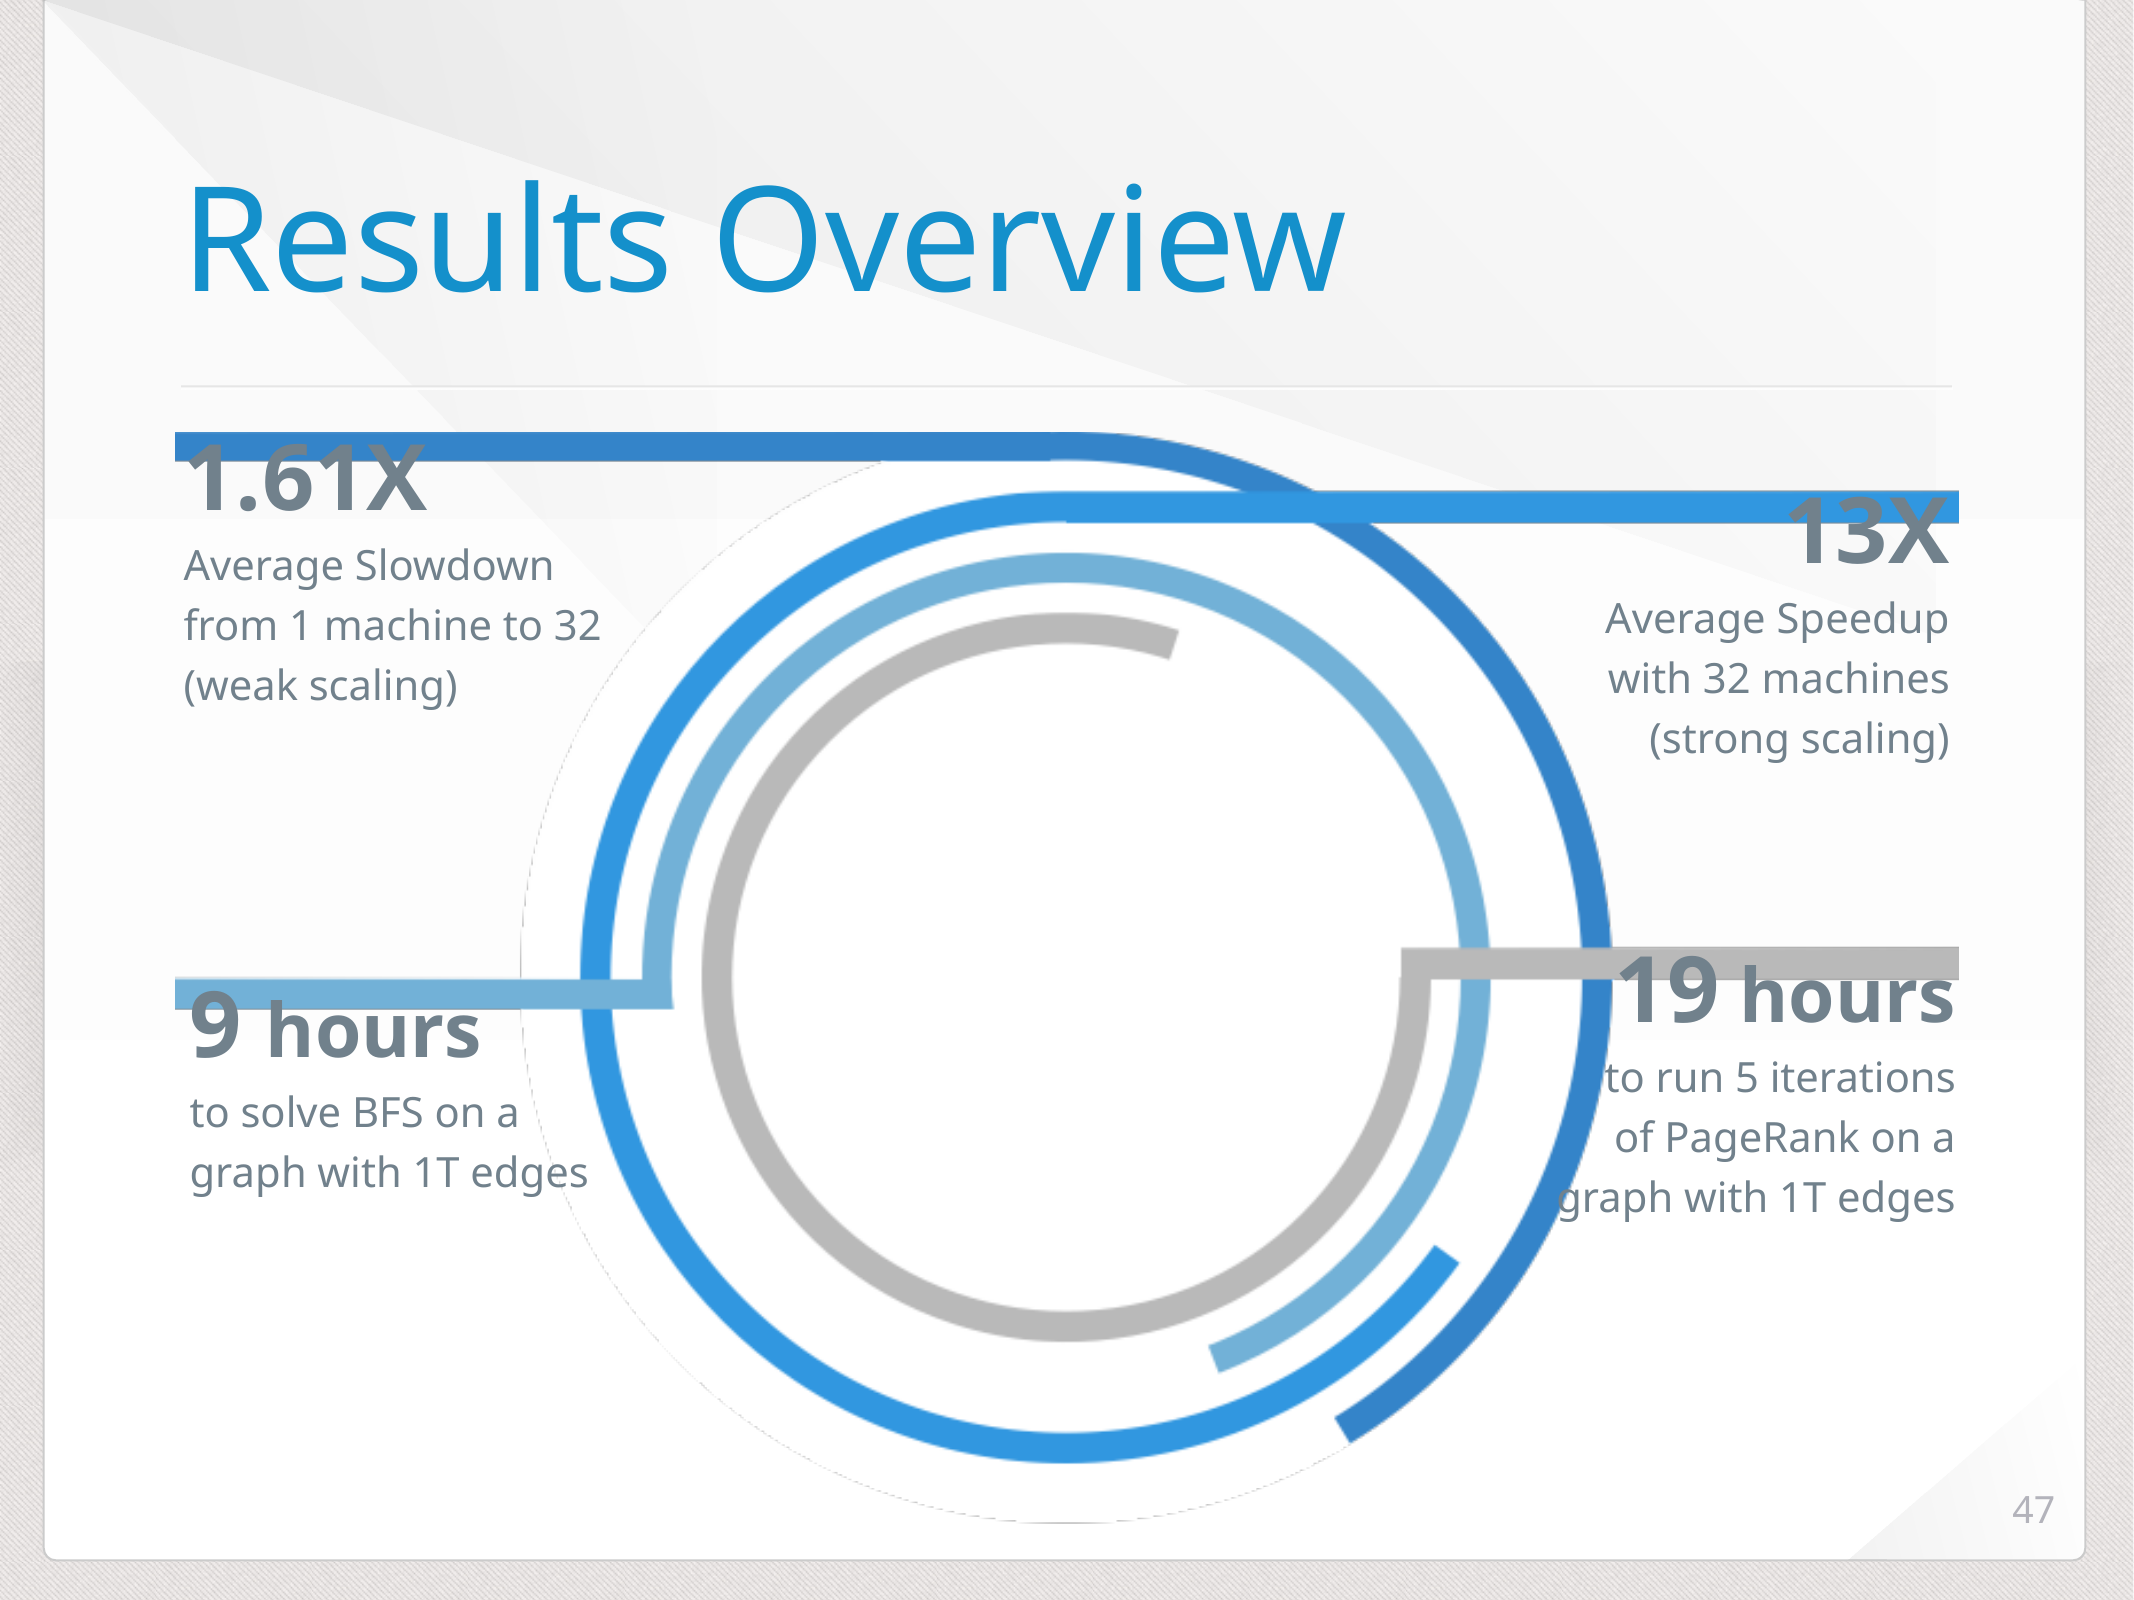

# Results Overview
1.61X
Average Slowdown
from 1 machine to 32
(weak scaling)
13X
Average Speedup
with 32 machines
(strong scaling)
19 hours
to run 5 iterations
of PageRank on a
graph with 1T edges
9 hours
to solve BFS on a
graph with 1T edges